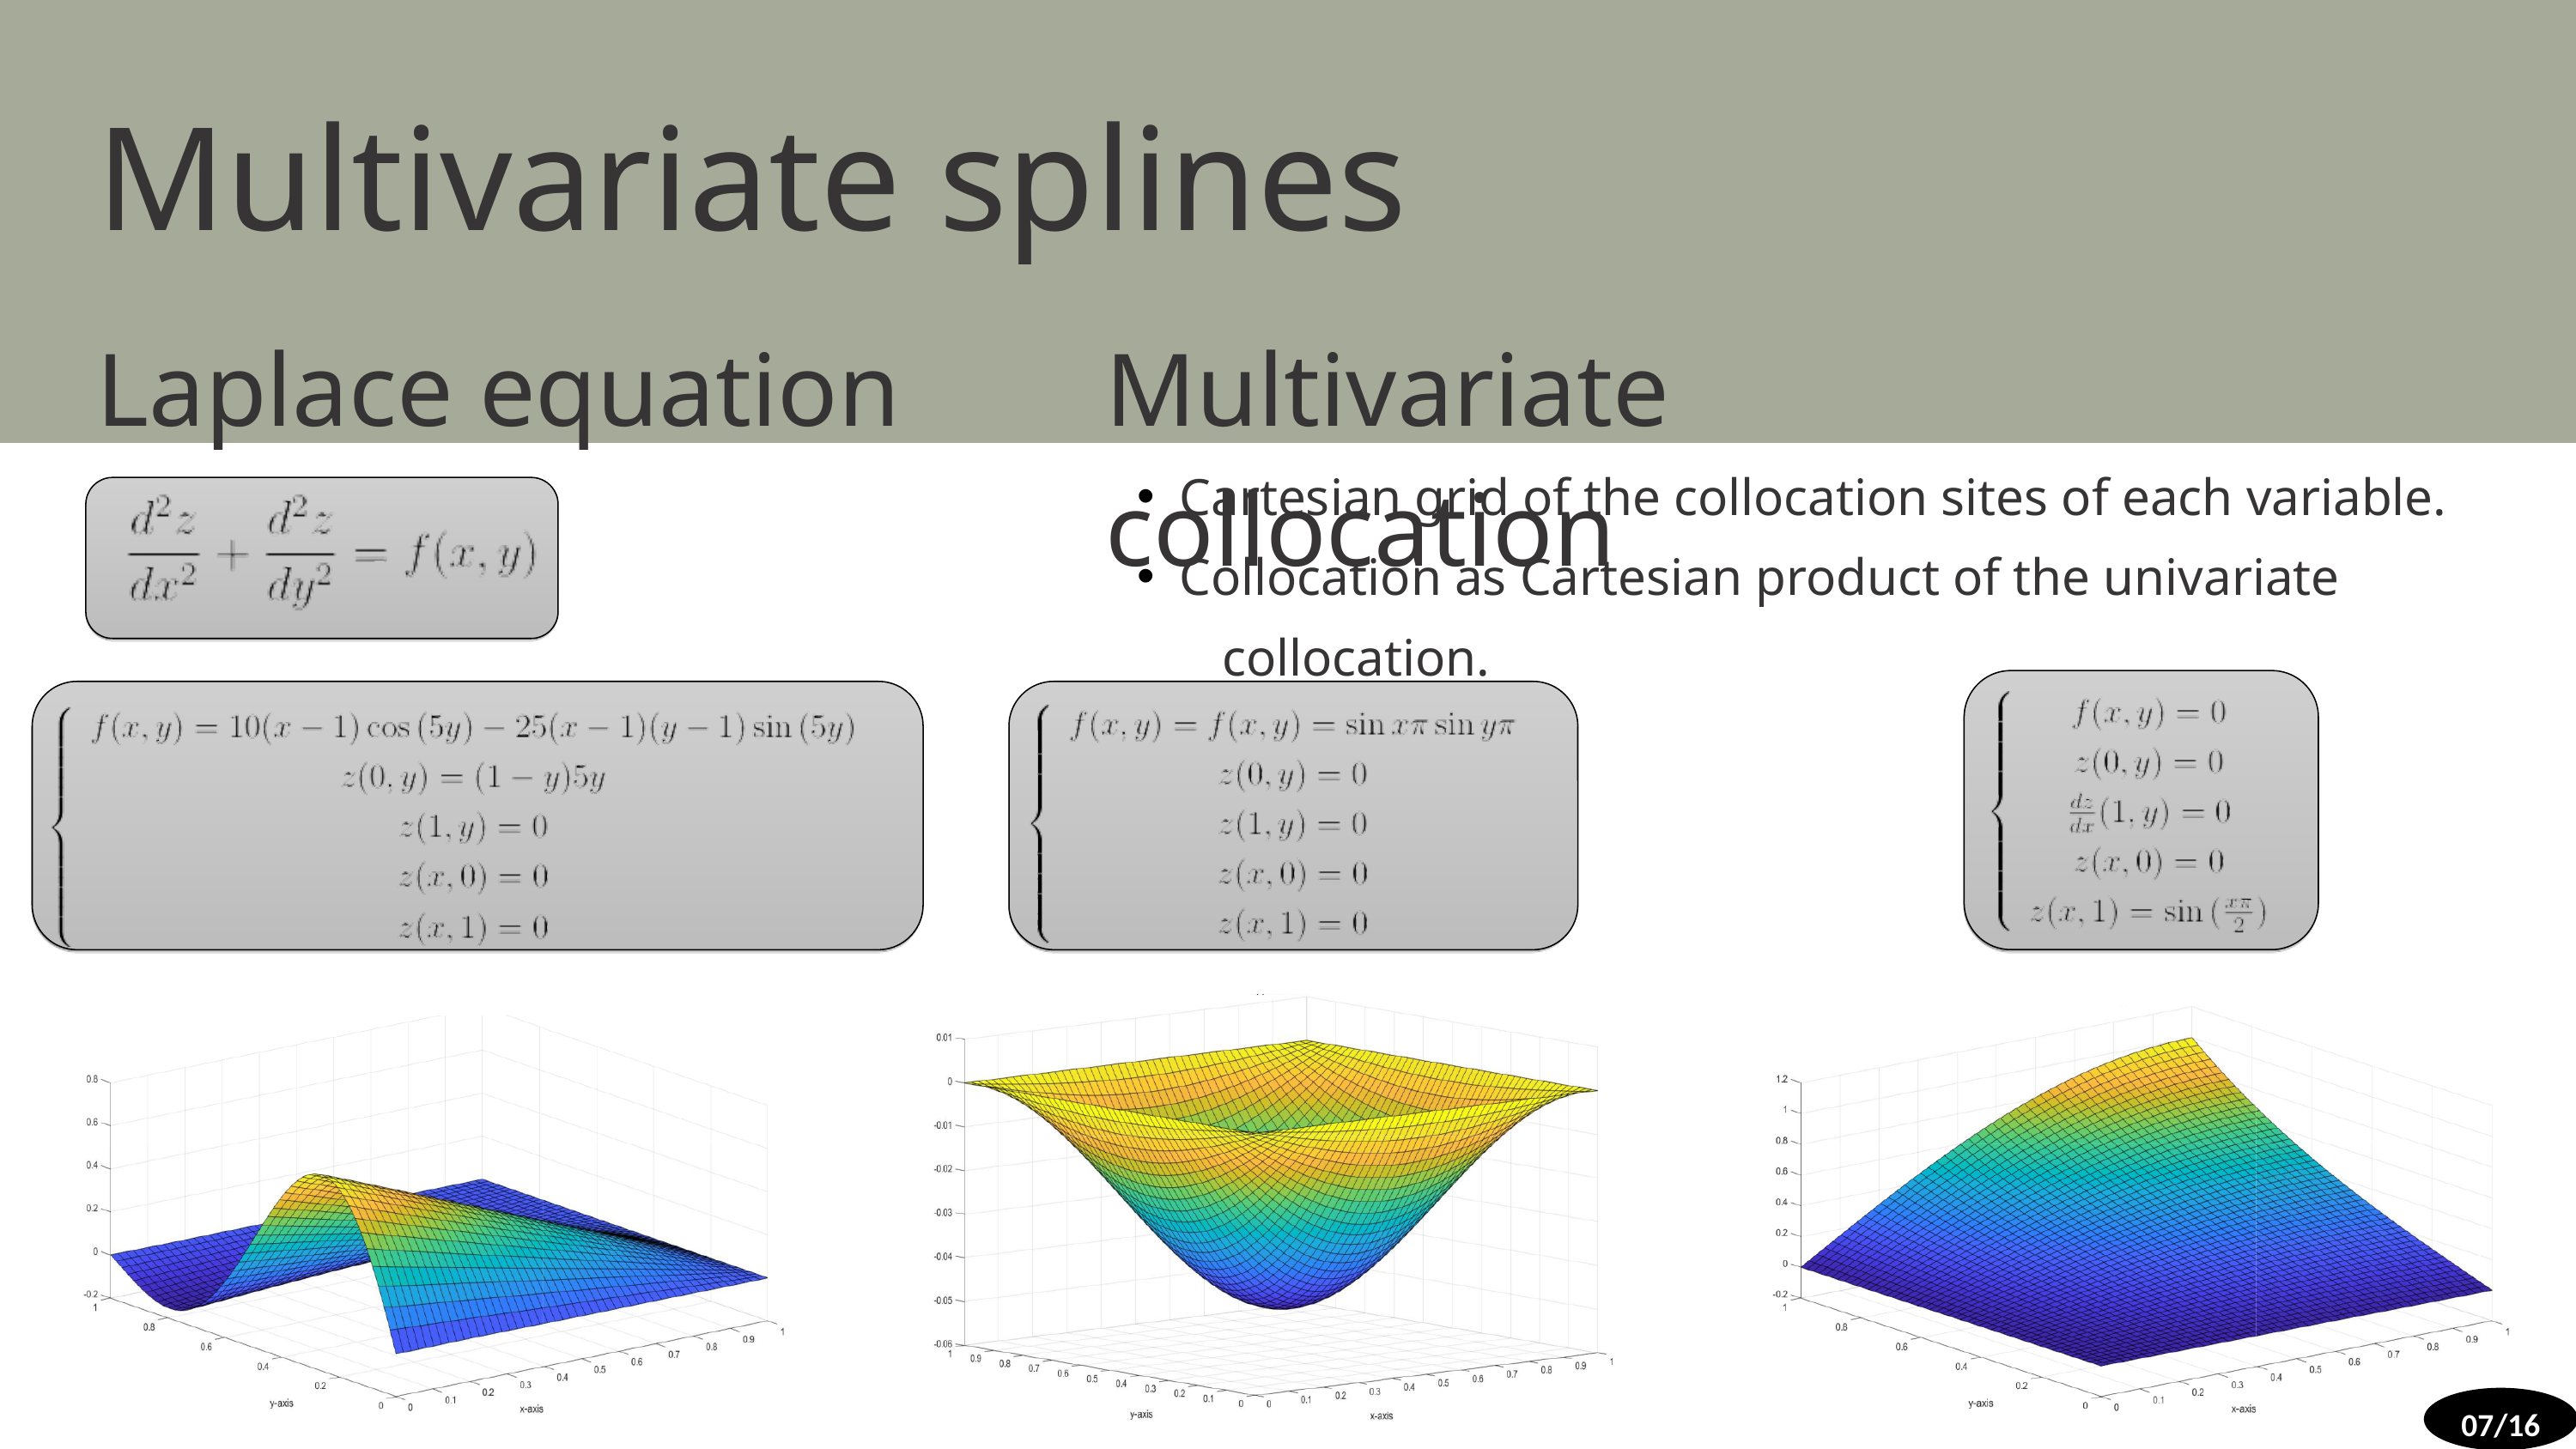

Multivariate splines
Laplace equation
Multivariate collocation
Cartesian grid of the collocation sites of each variable.
Collocation as Cartesian product of the univariate collocation.
07/16